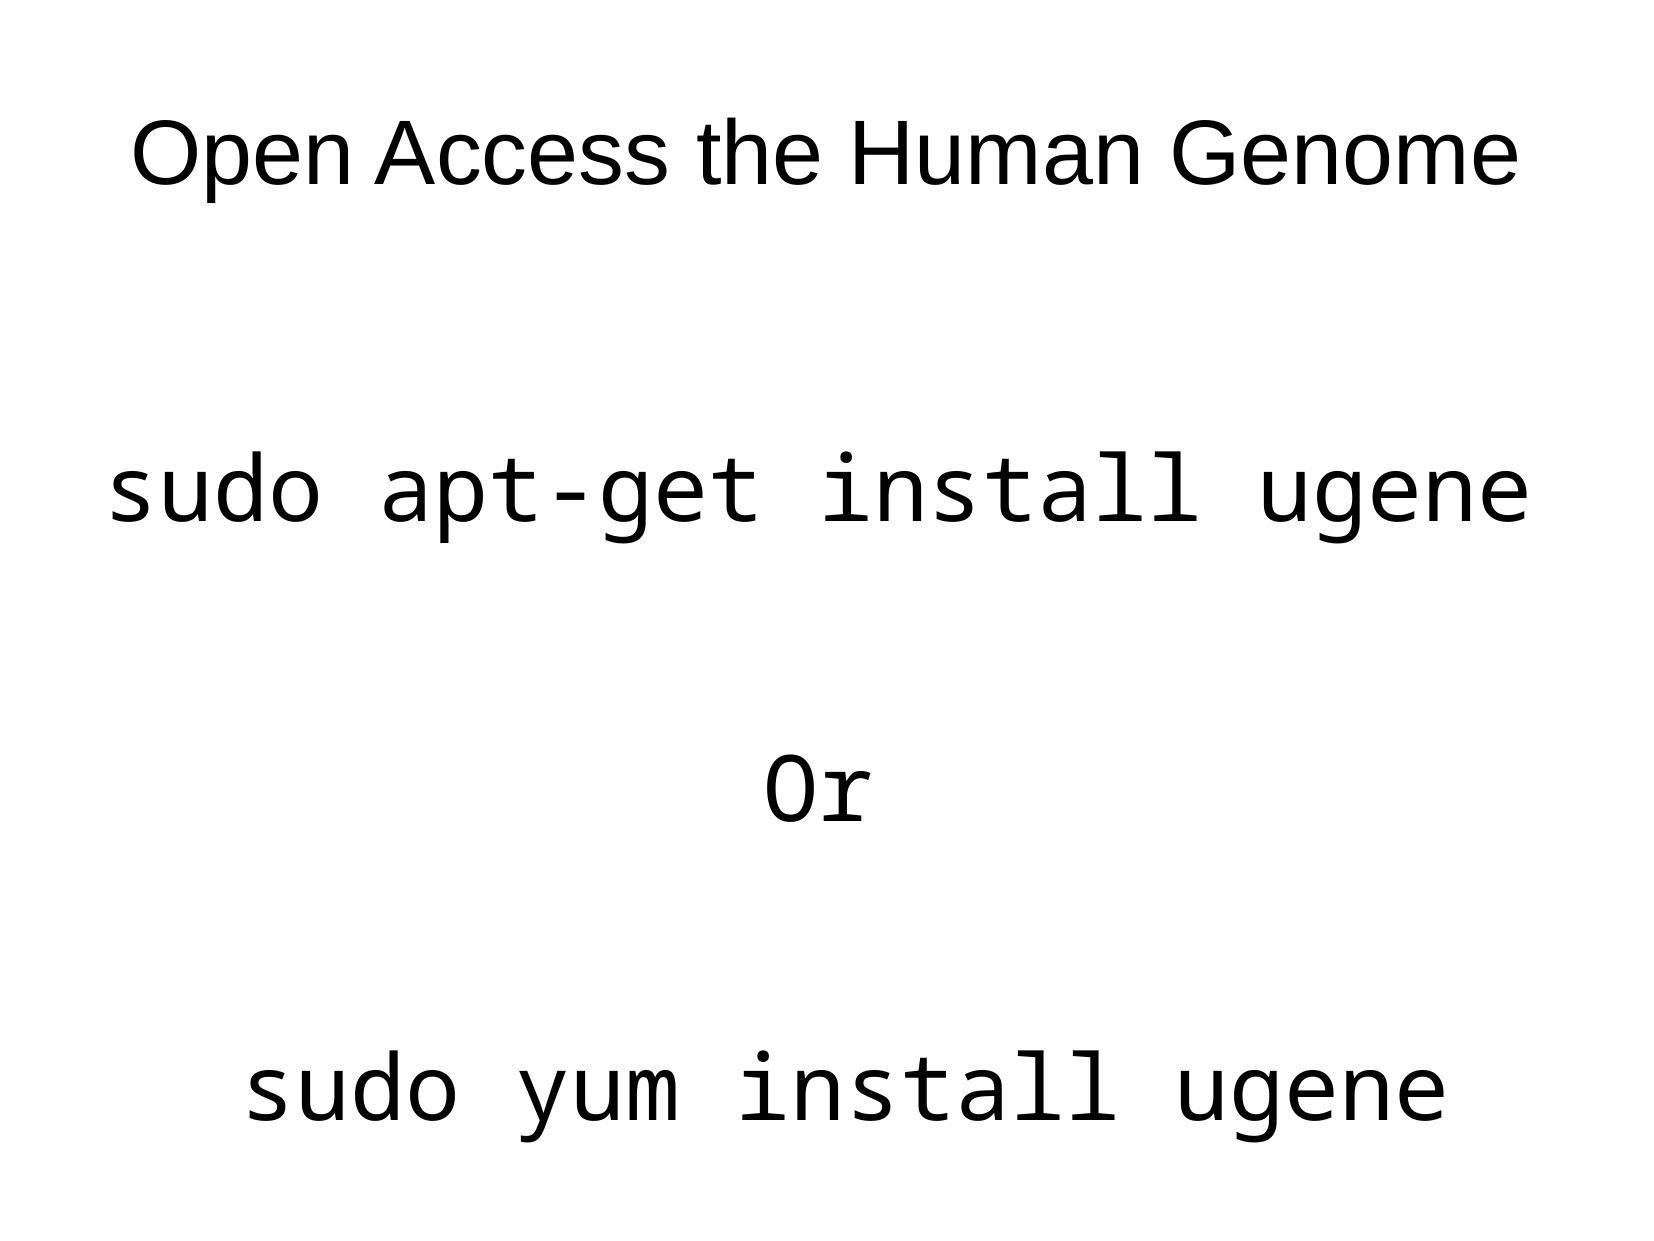

# Open Access the Human Genome
sudo apt-get install ugene
Or
 sudo yum install ugene